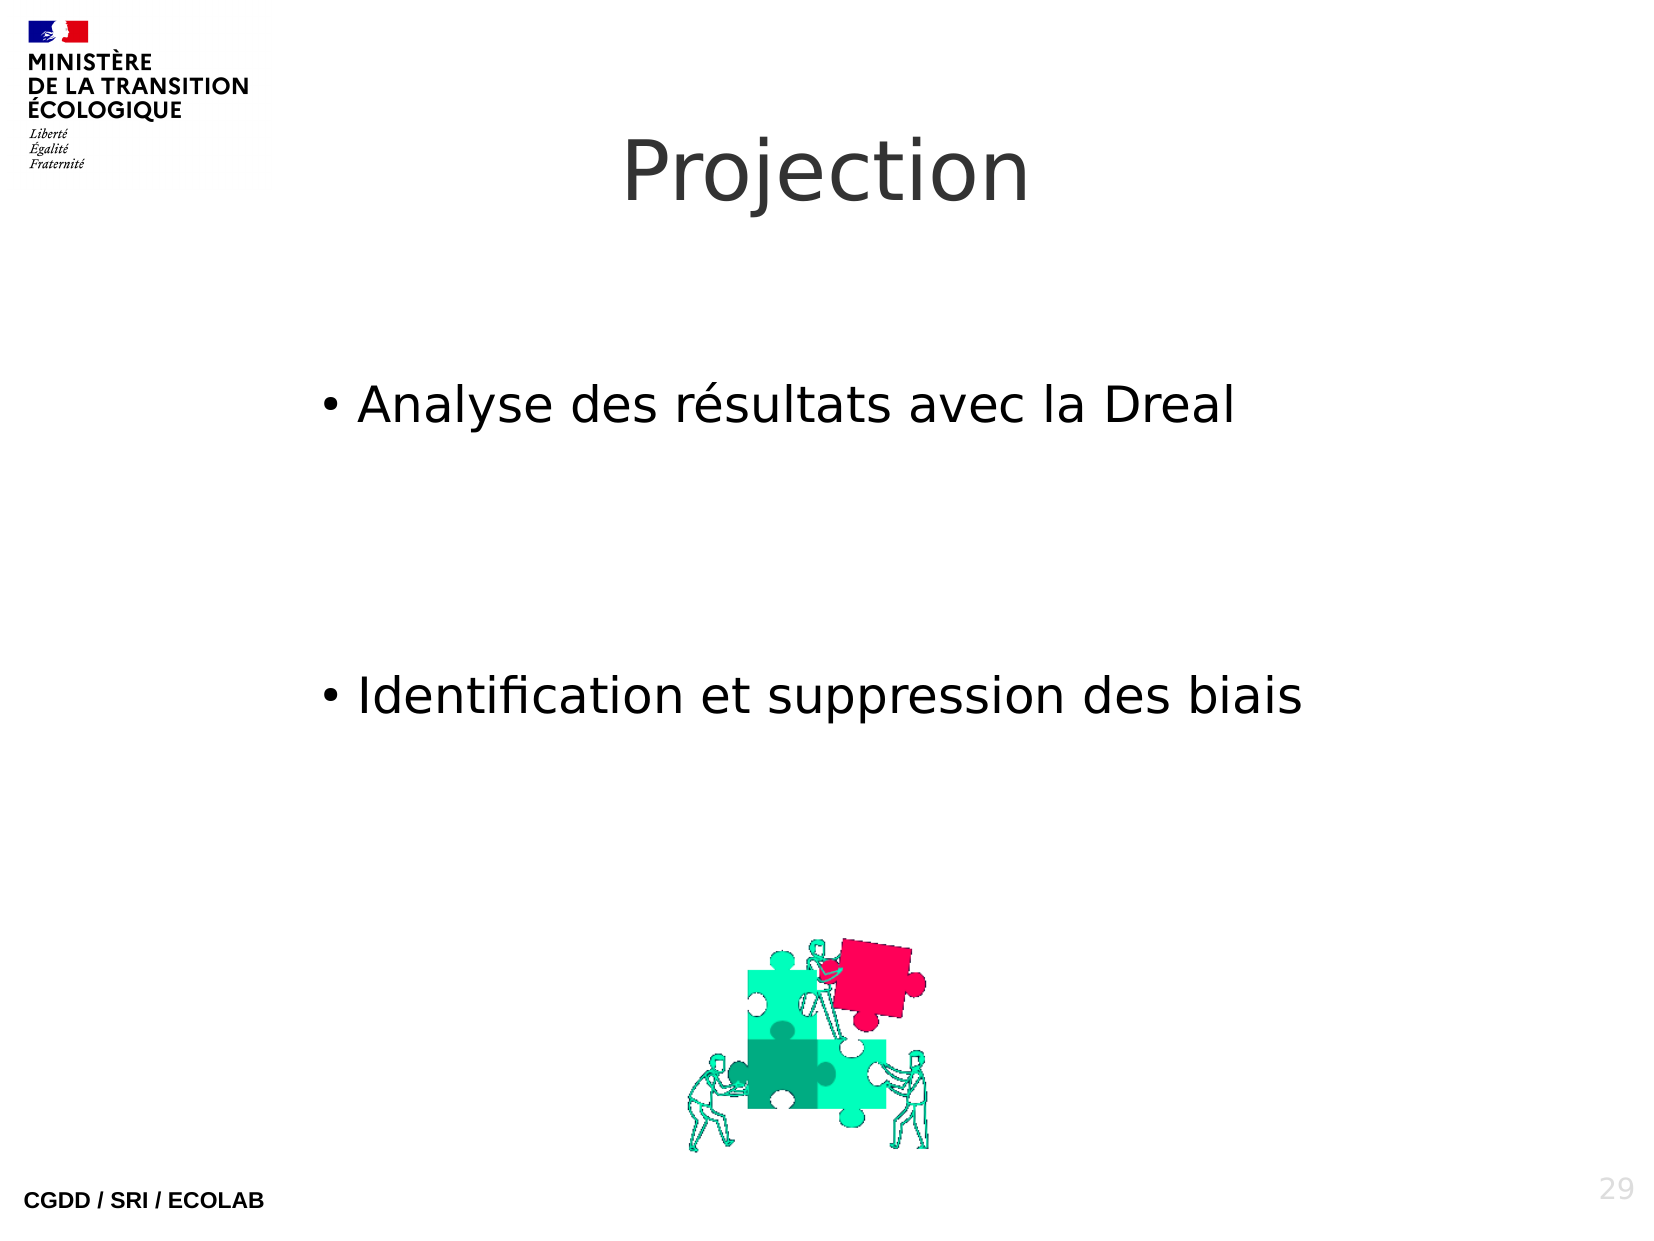

# Projection
Analyse des résultats avec la Dreal
Identification et suppression des biais
29